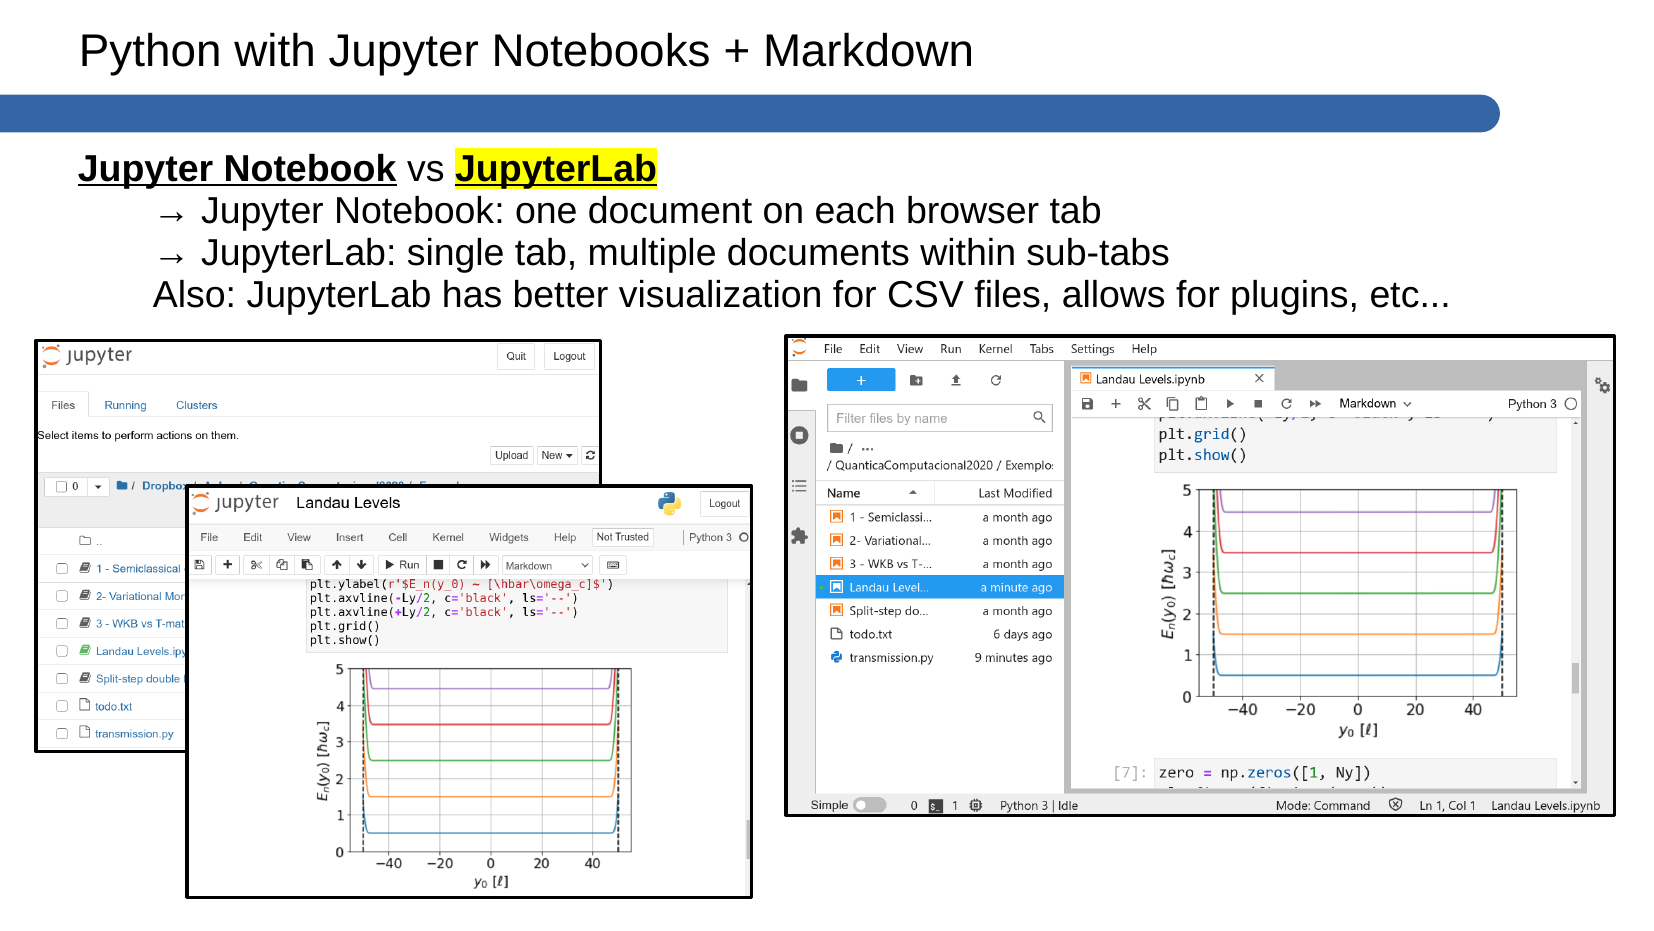

# Python with Jupyter Notebooks + Markdown
Jupyter Notebook vs JupyterLab
	→ Jupyter Notebook: one document on each browser tab
	→ JupyterLab: single tab, multiple documents within sub-tabs
	Also: JupyterLab has better visualization for CSV files, allows for plugins, etc...